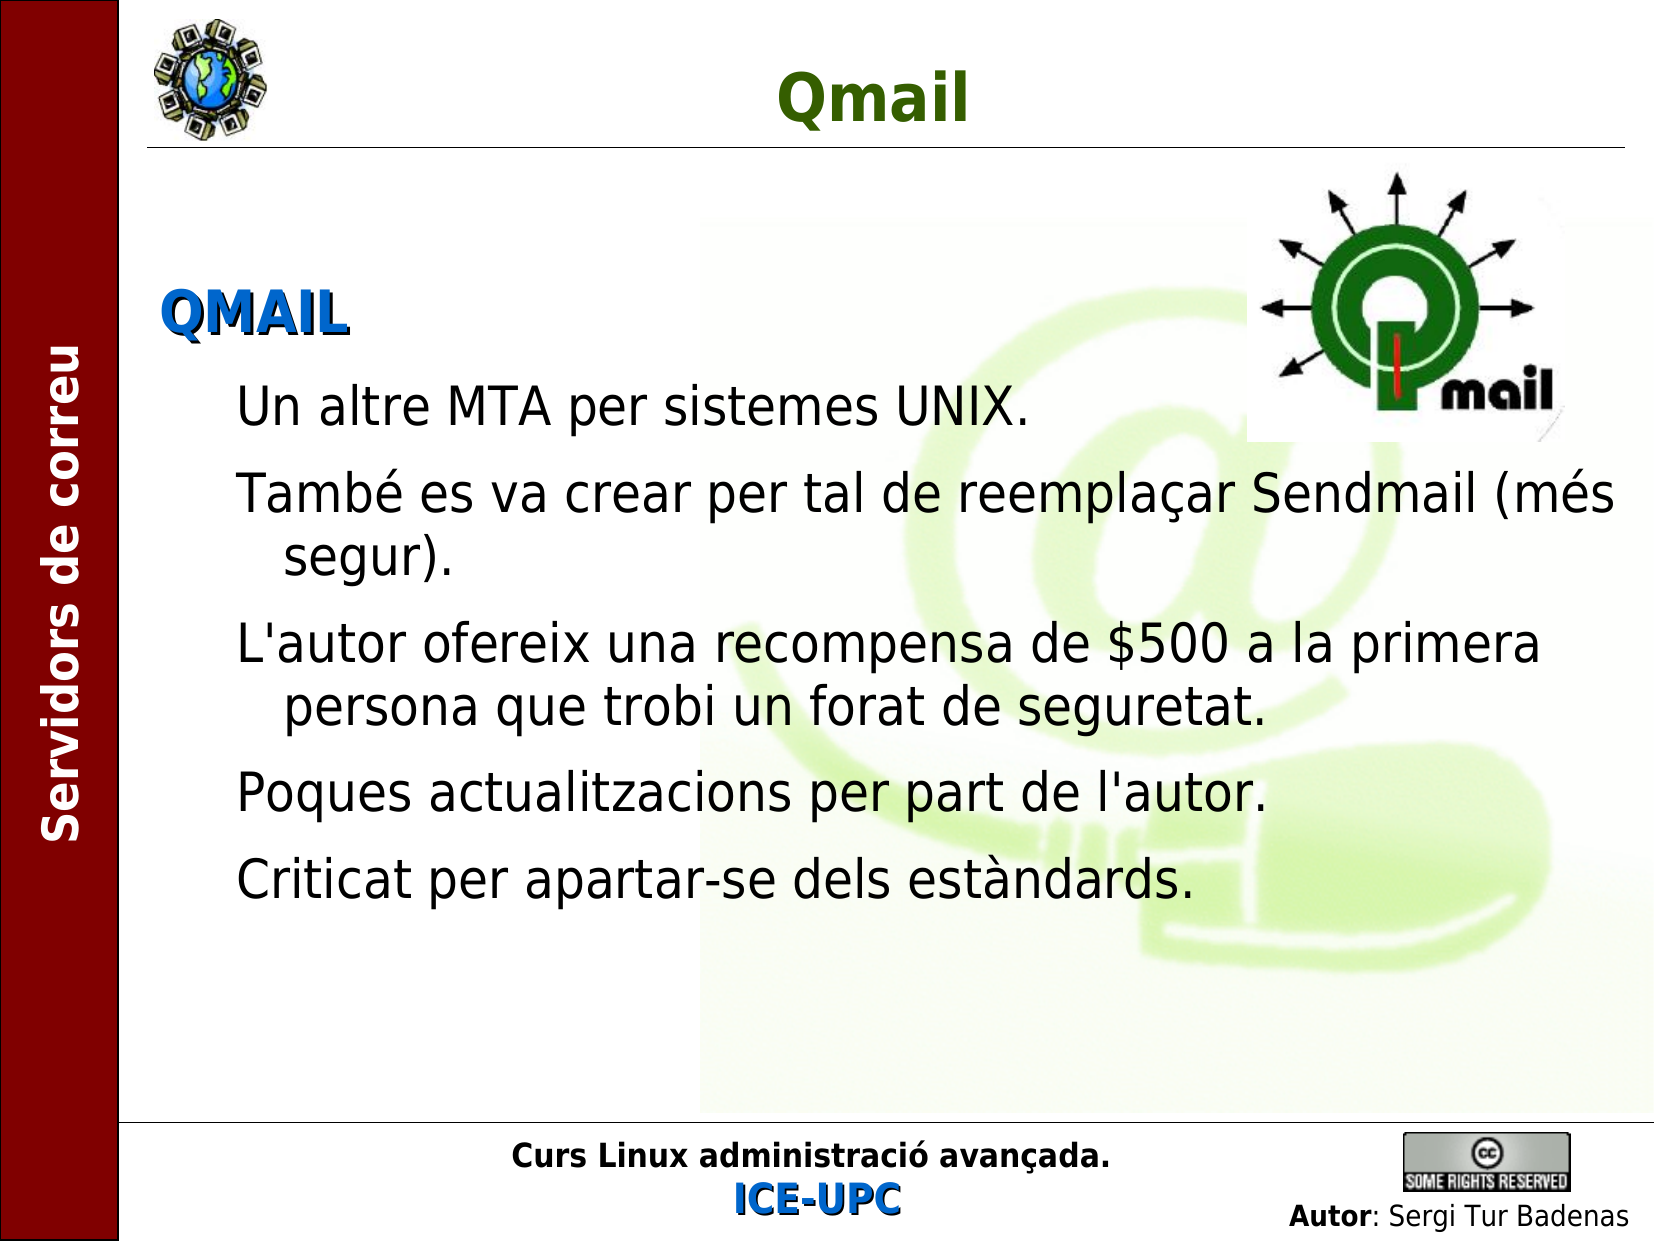

# Qmail
QMAIL
Un altre MTA per sistemes UNIX.
També es va crear per tal de reemplaçar Sendmail (més segur).
L'autor ofereix una recompensa de $500 a la primera persona que trobi un forat de seguretat.
Poques actualitzacions per part de l'autor.
Criticat per apartar-se dels estàndards.